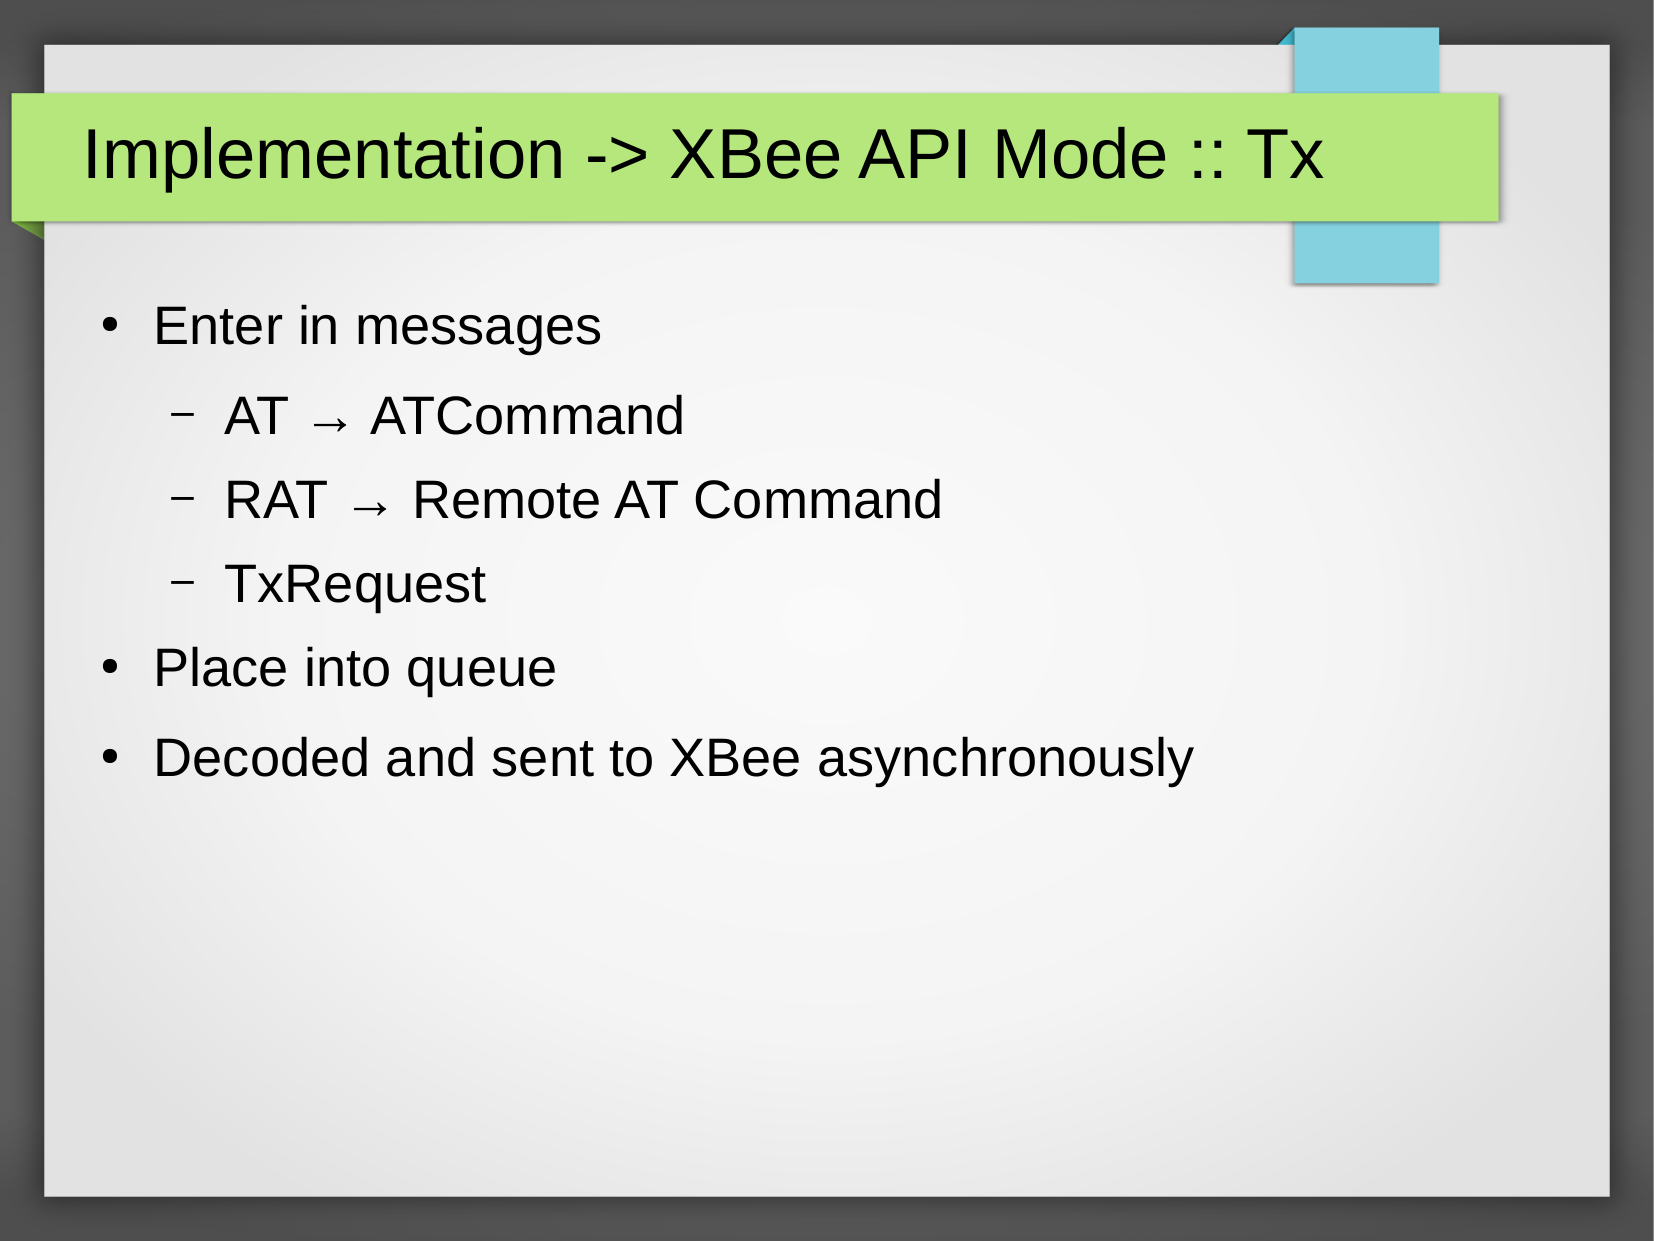

# Implementation -> XBee API Mode :: Tx
Enter in messages
AT → ATCommand
RAT → Remote AT Command
TxRequest
Place into queue
Decoded and sent to XBee asynchronously